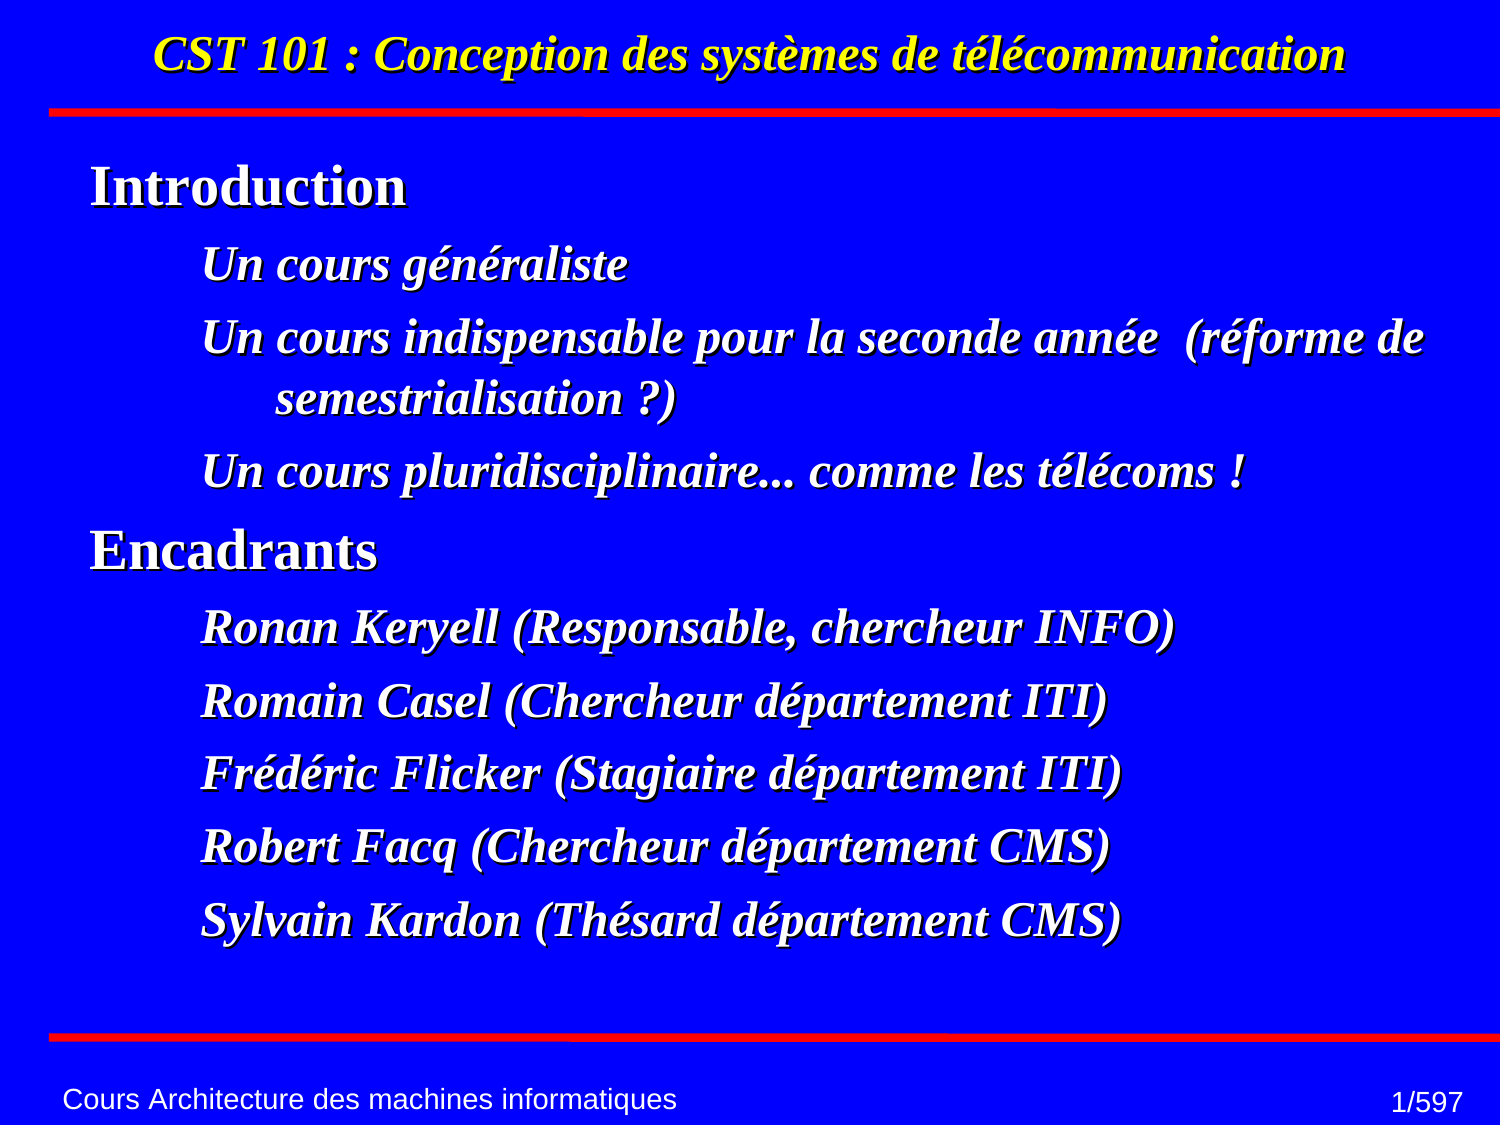

# CST 101 : Conception des systèmes de télécommunication
Introduction
Un cours généraliste
Un cours indispensable pour la seconde année (réforme de semestrialisation ?)
Un cours pluridisciplinaire... comme les télécoms !
Encadrants
Ronan Keryell (Responsable, chercheur INFO)
Romain Casel (Chercheur département ITI)
Frédéric Flicker (Stagiaire département ITI)
Robert Facq (Chercheur département CMS)
Sylvain Kardon (Thésard département CMS)